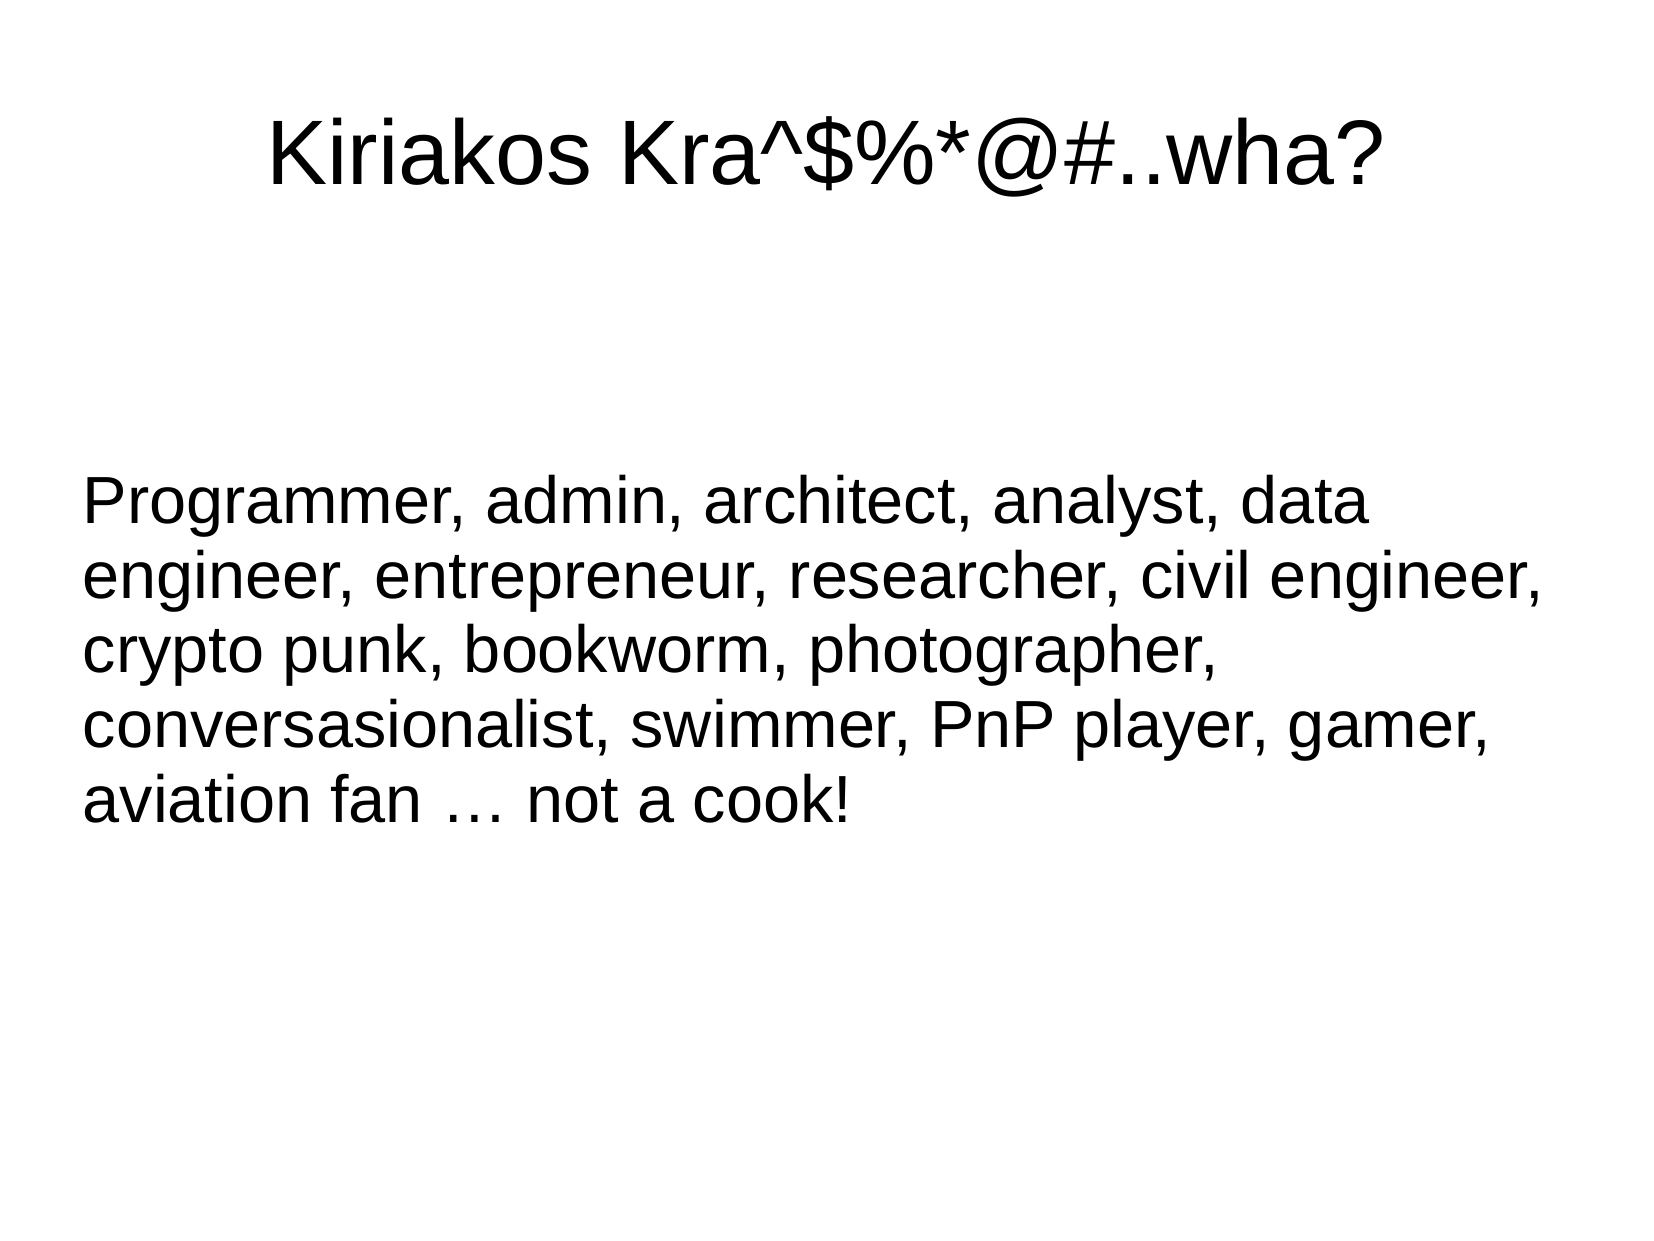

# Kiriakos Kra^$%*@#..wha?
Programmer, admin, architect, analyst, data engineer, entrepreneur, researcher, civil engineer, crypto punk, bookworm, photographer, conversasionalist, swimmer, PnP player, gamer, aviation fan … not a cook!